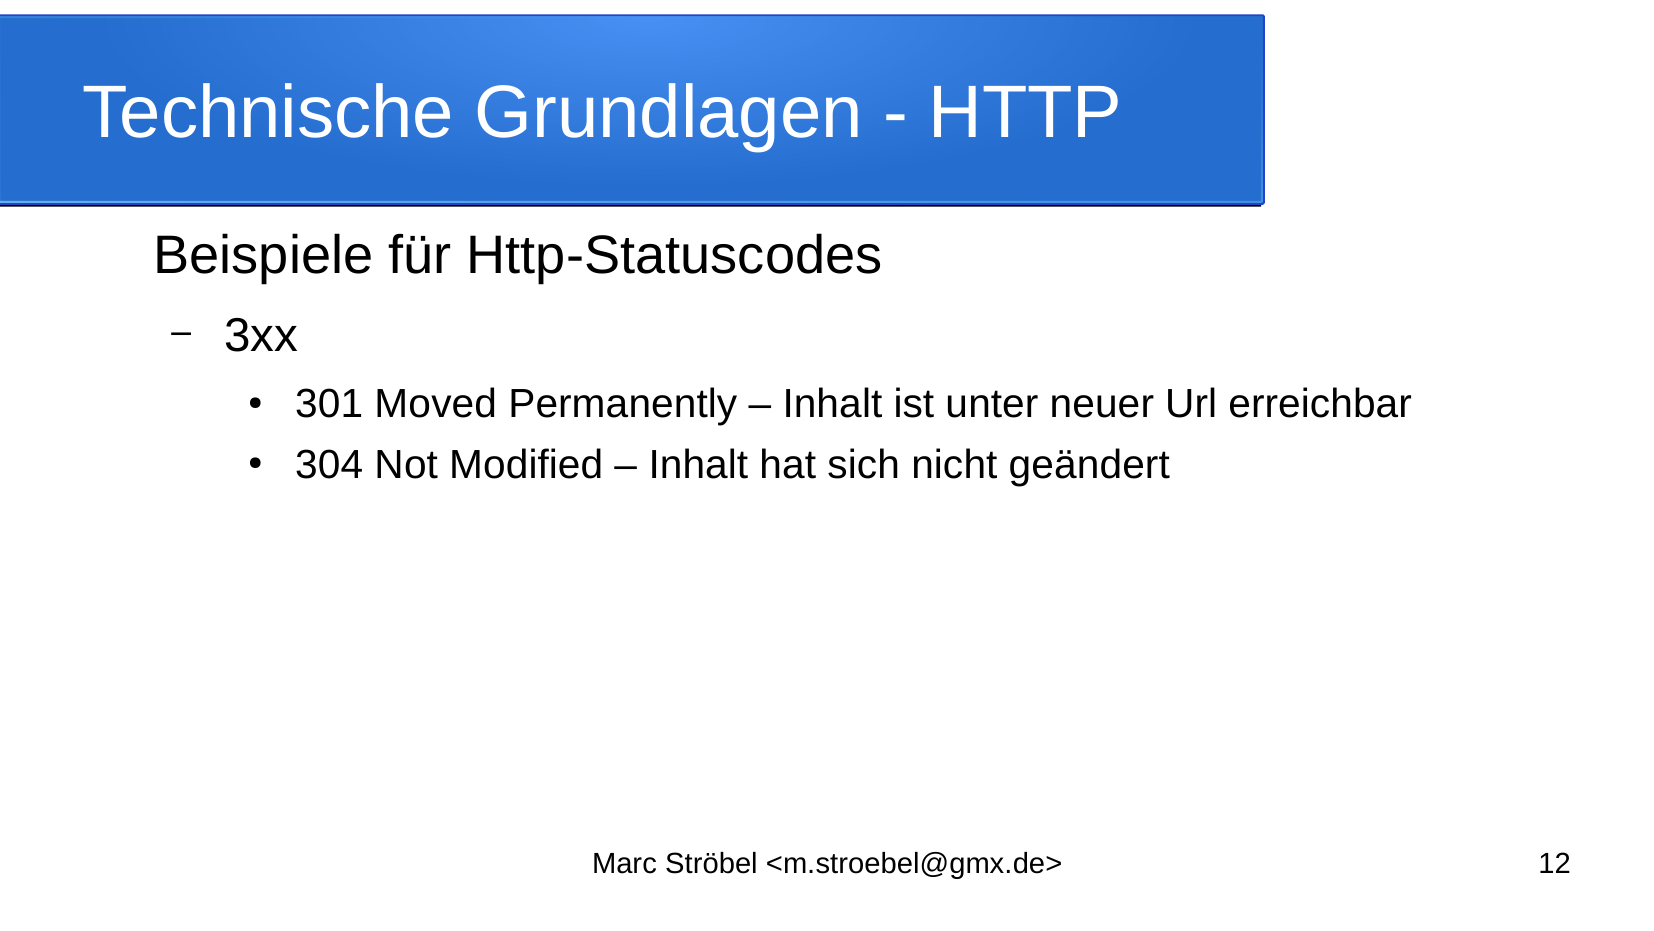

# Technische Grundlagen - HTTP
Beispiele für Http-Statuscodes
3xx
301 Moved Permanently – Inhalt ist unter neuer Url erreichbar
304 Not Modified – Inhalt hat sich nicht geändert
Marc Ströbel <m.stroebel@gmx.de>
12